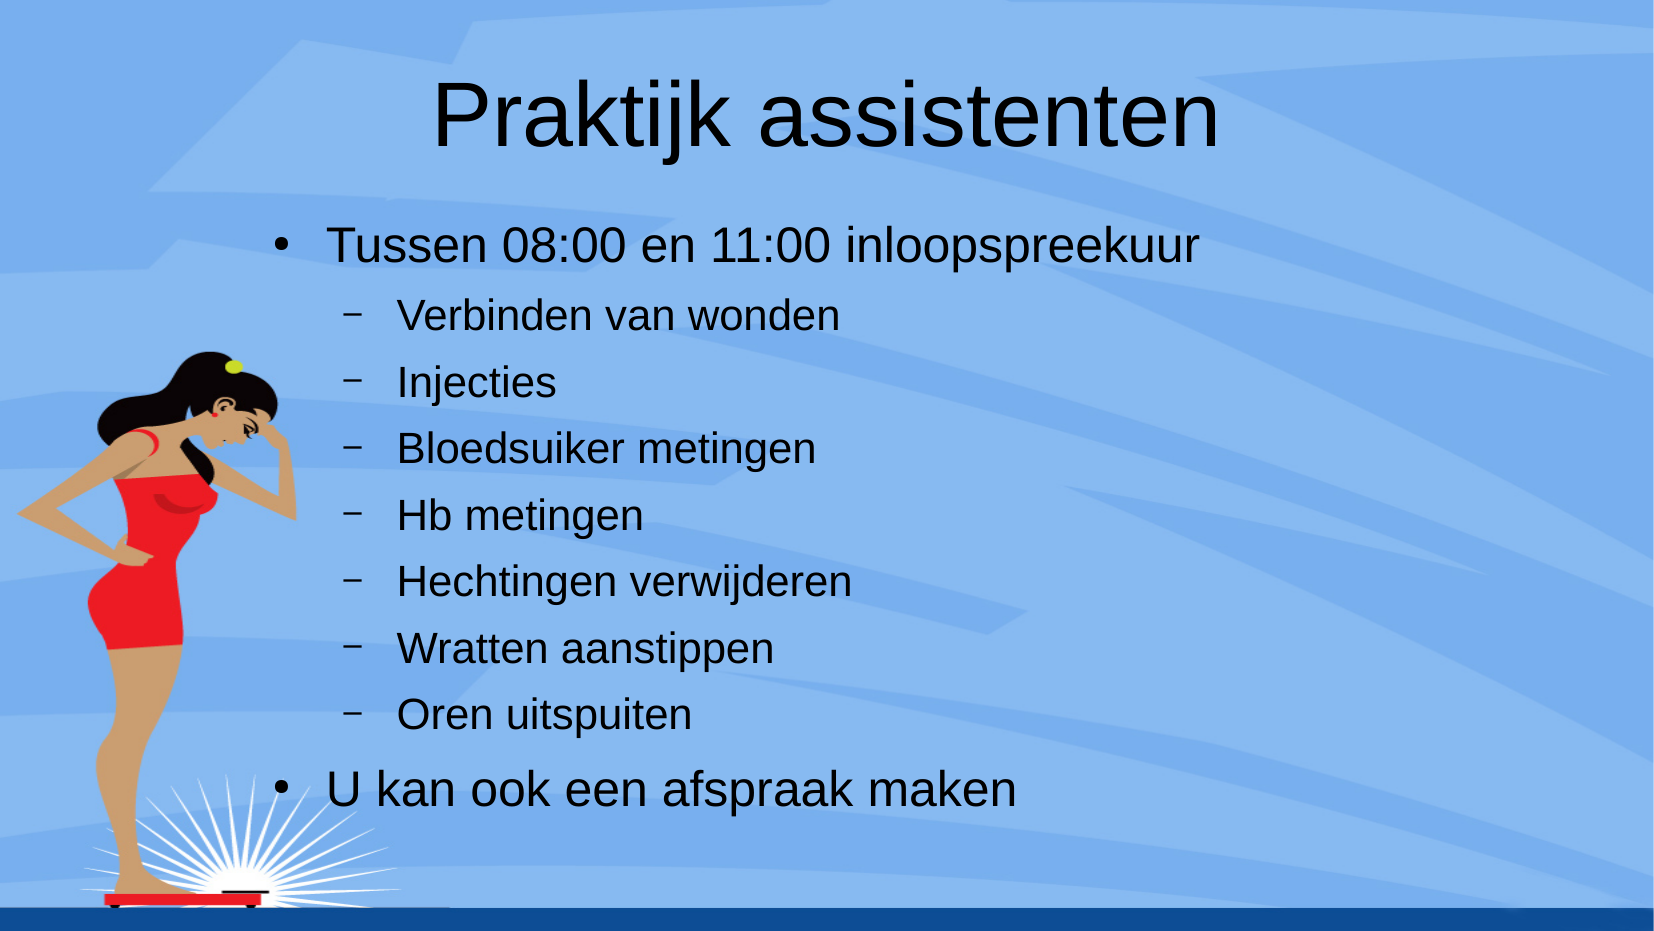

# Praktijk assistenten
Tussen 08:00 en 11:00 inloopspreekuur
Verbinden van wonden
Injecties
Bloedsuiker metingen
Hb metingen
Hechtingen verwijderen
Wratten aanstippen
Oren uitspuiten
U kan ook een afspraak maken